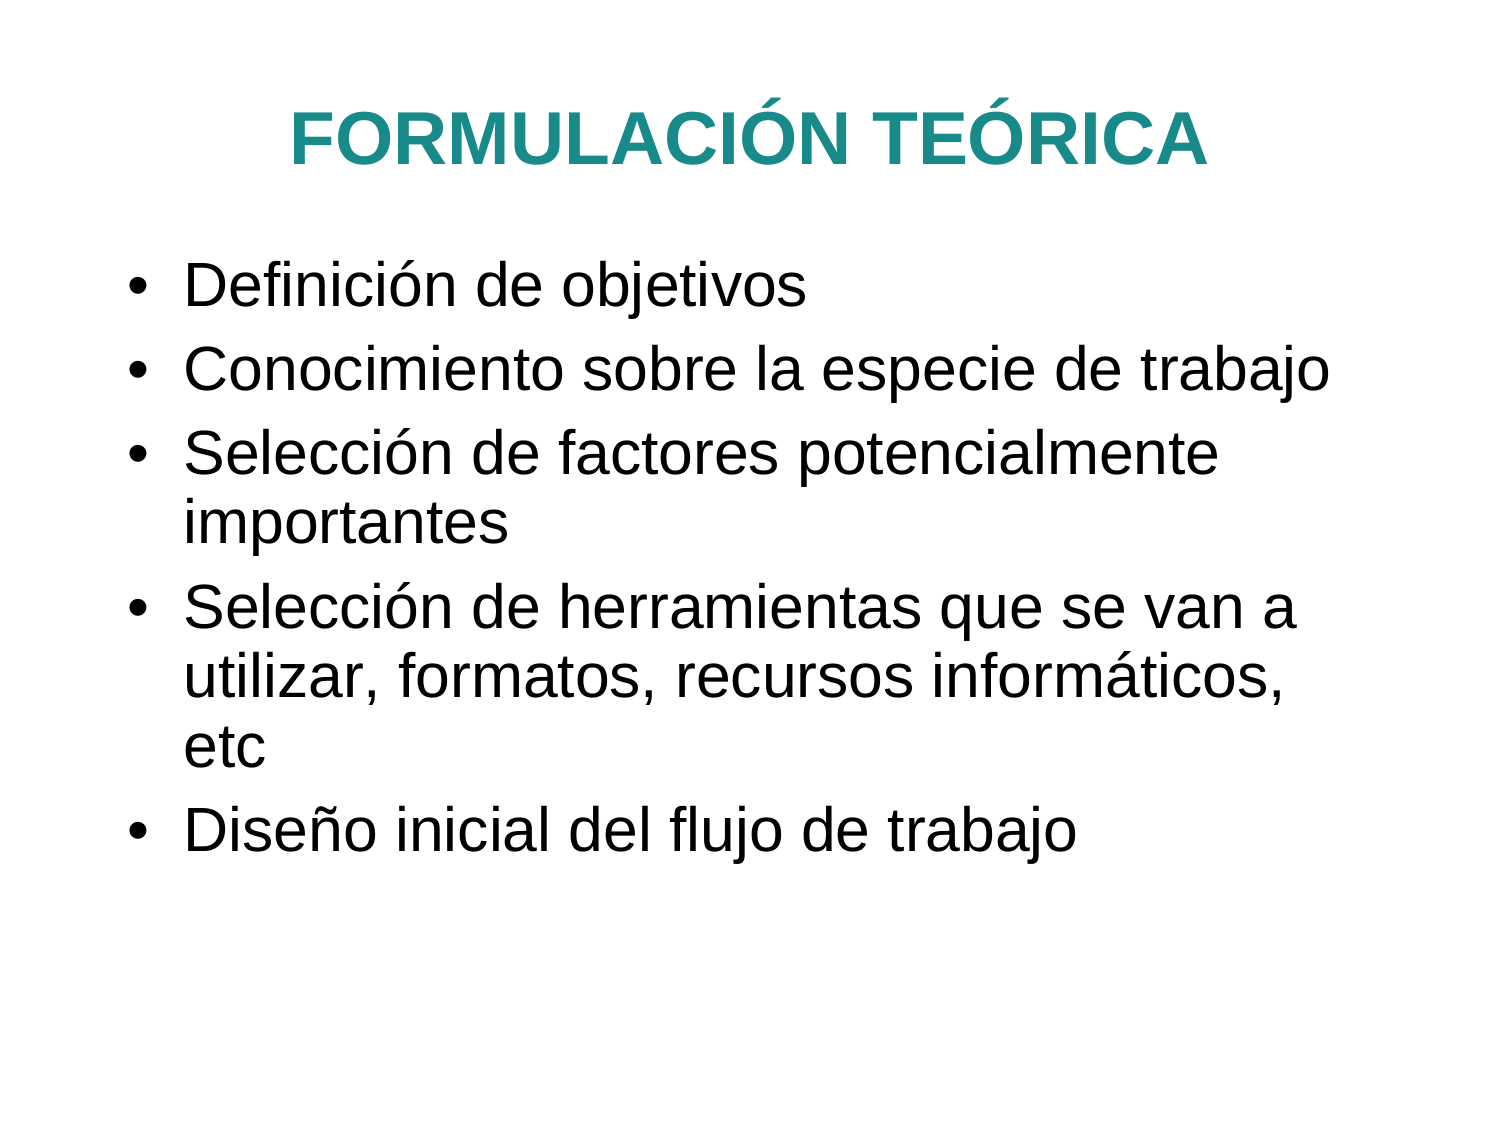

# FORMULACIÓN TEÓRICA
Definición de objetivos
Conocimiento sobre la especie de trabajo
Selección de factores potencialmente importantes
Selección de herramientas que se van a utilizar, formatos, recursos informáticos, etc
Diseño inicial del flujo de trabajo